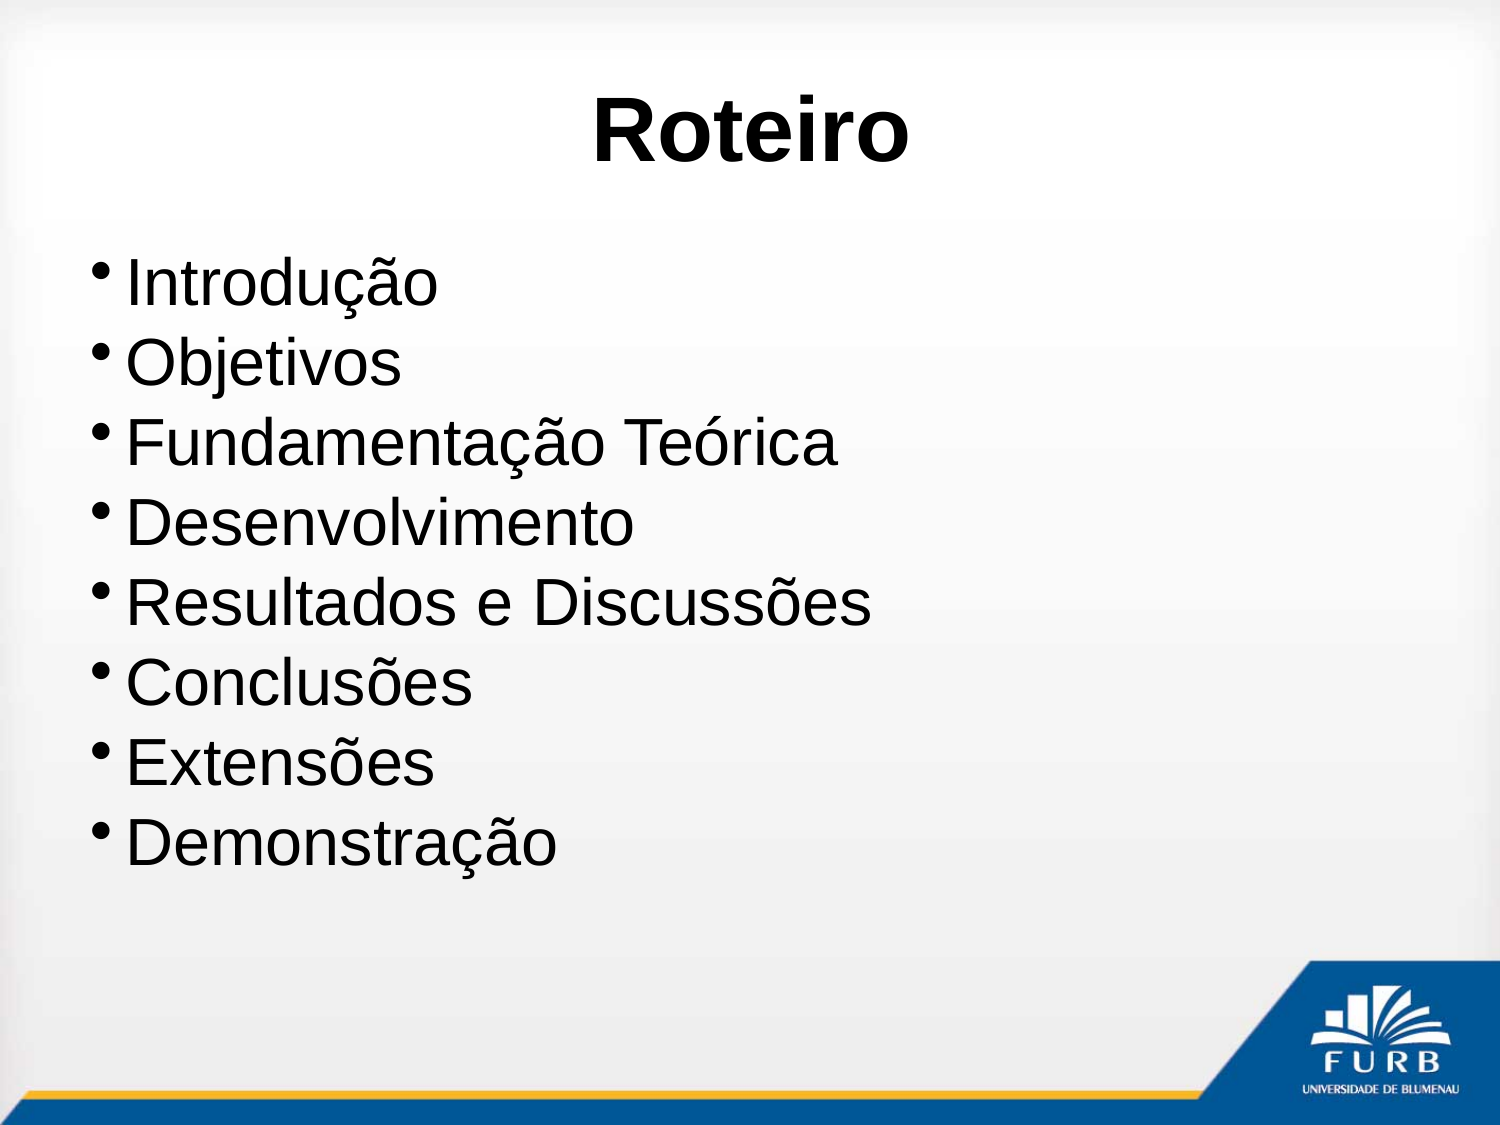

Roteiro
Introdução
Objetivos
Fundamentação Teórica
Desenvolvimento
Resultados e Discussões
Conclusões
Extensões
Demonstração